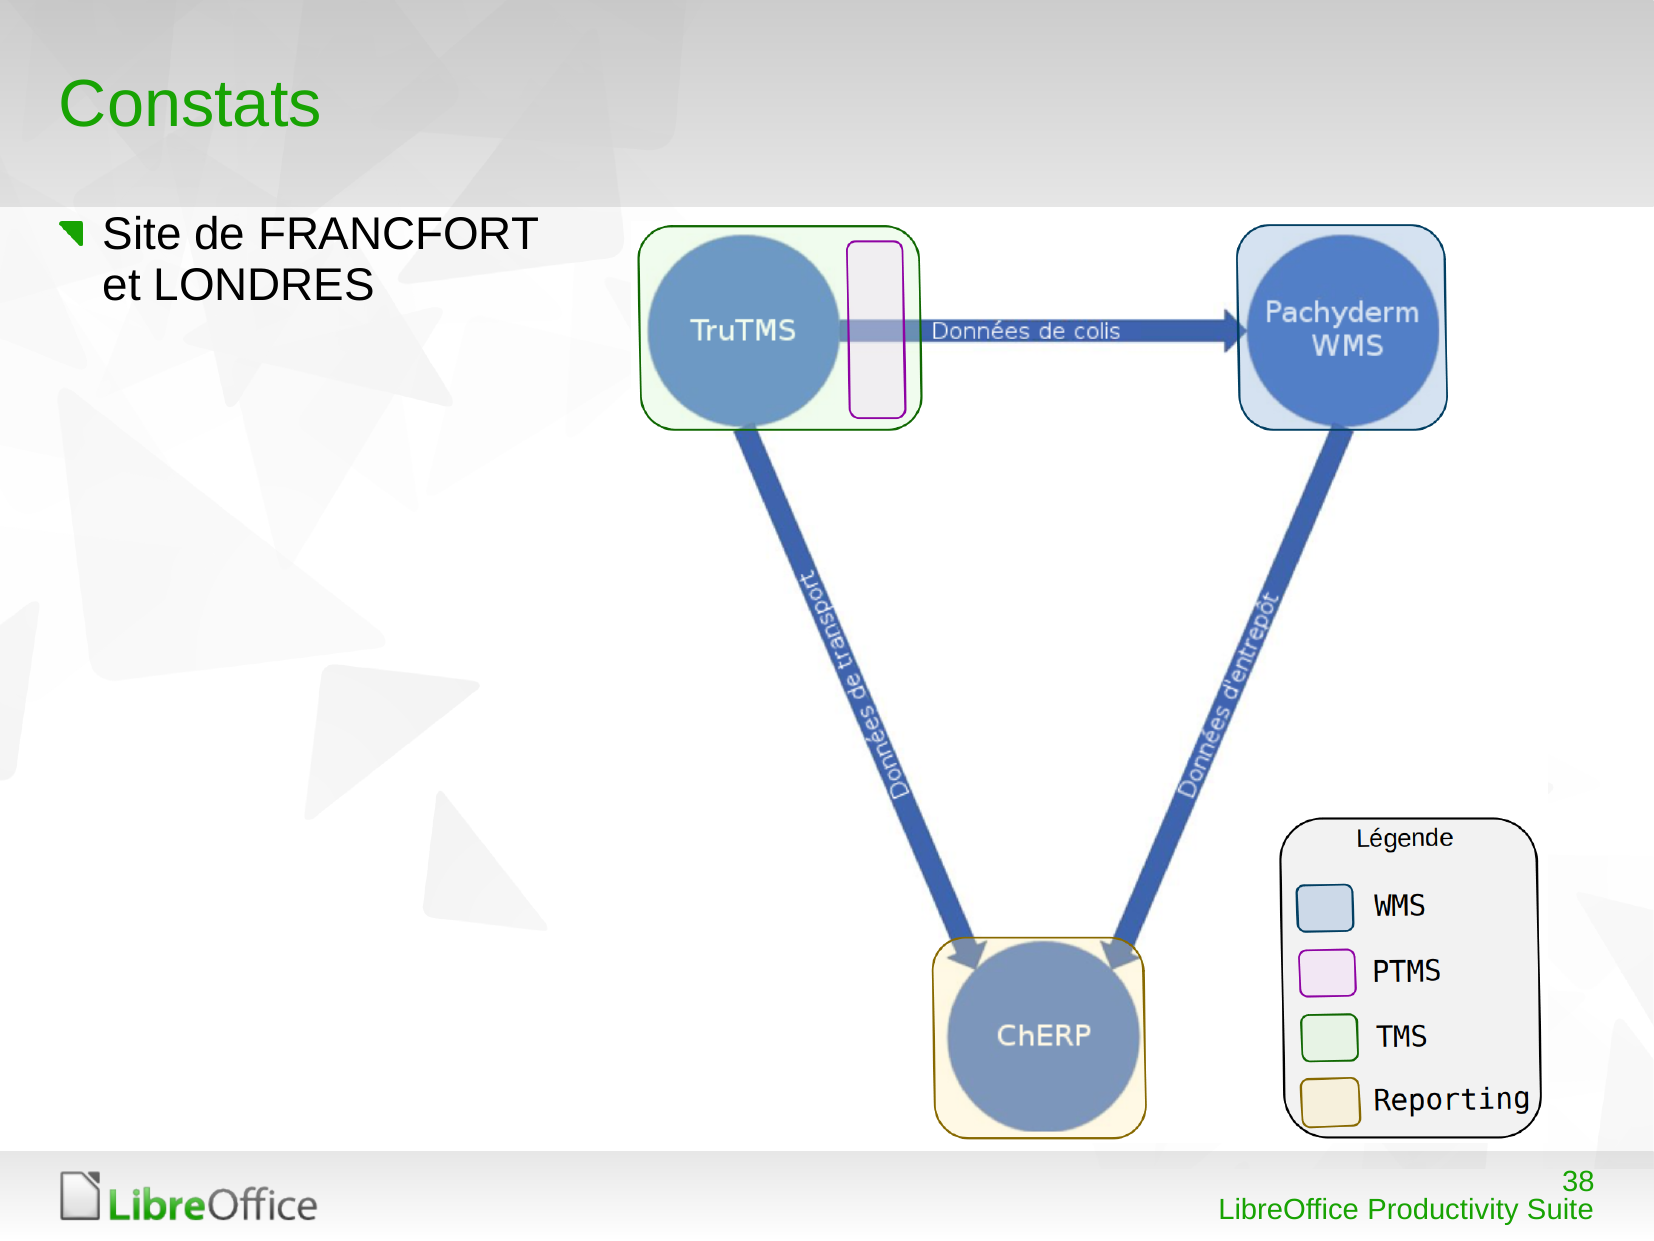

# Constats
Site de FRANCFORT
et LONDRES
38
LibreOffice Productivity Suite